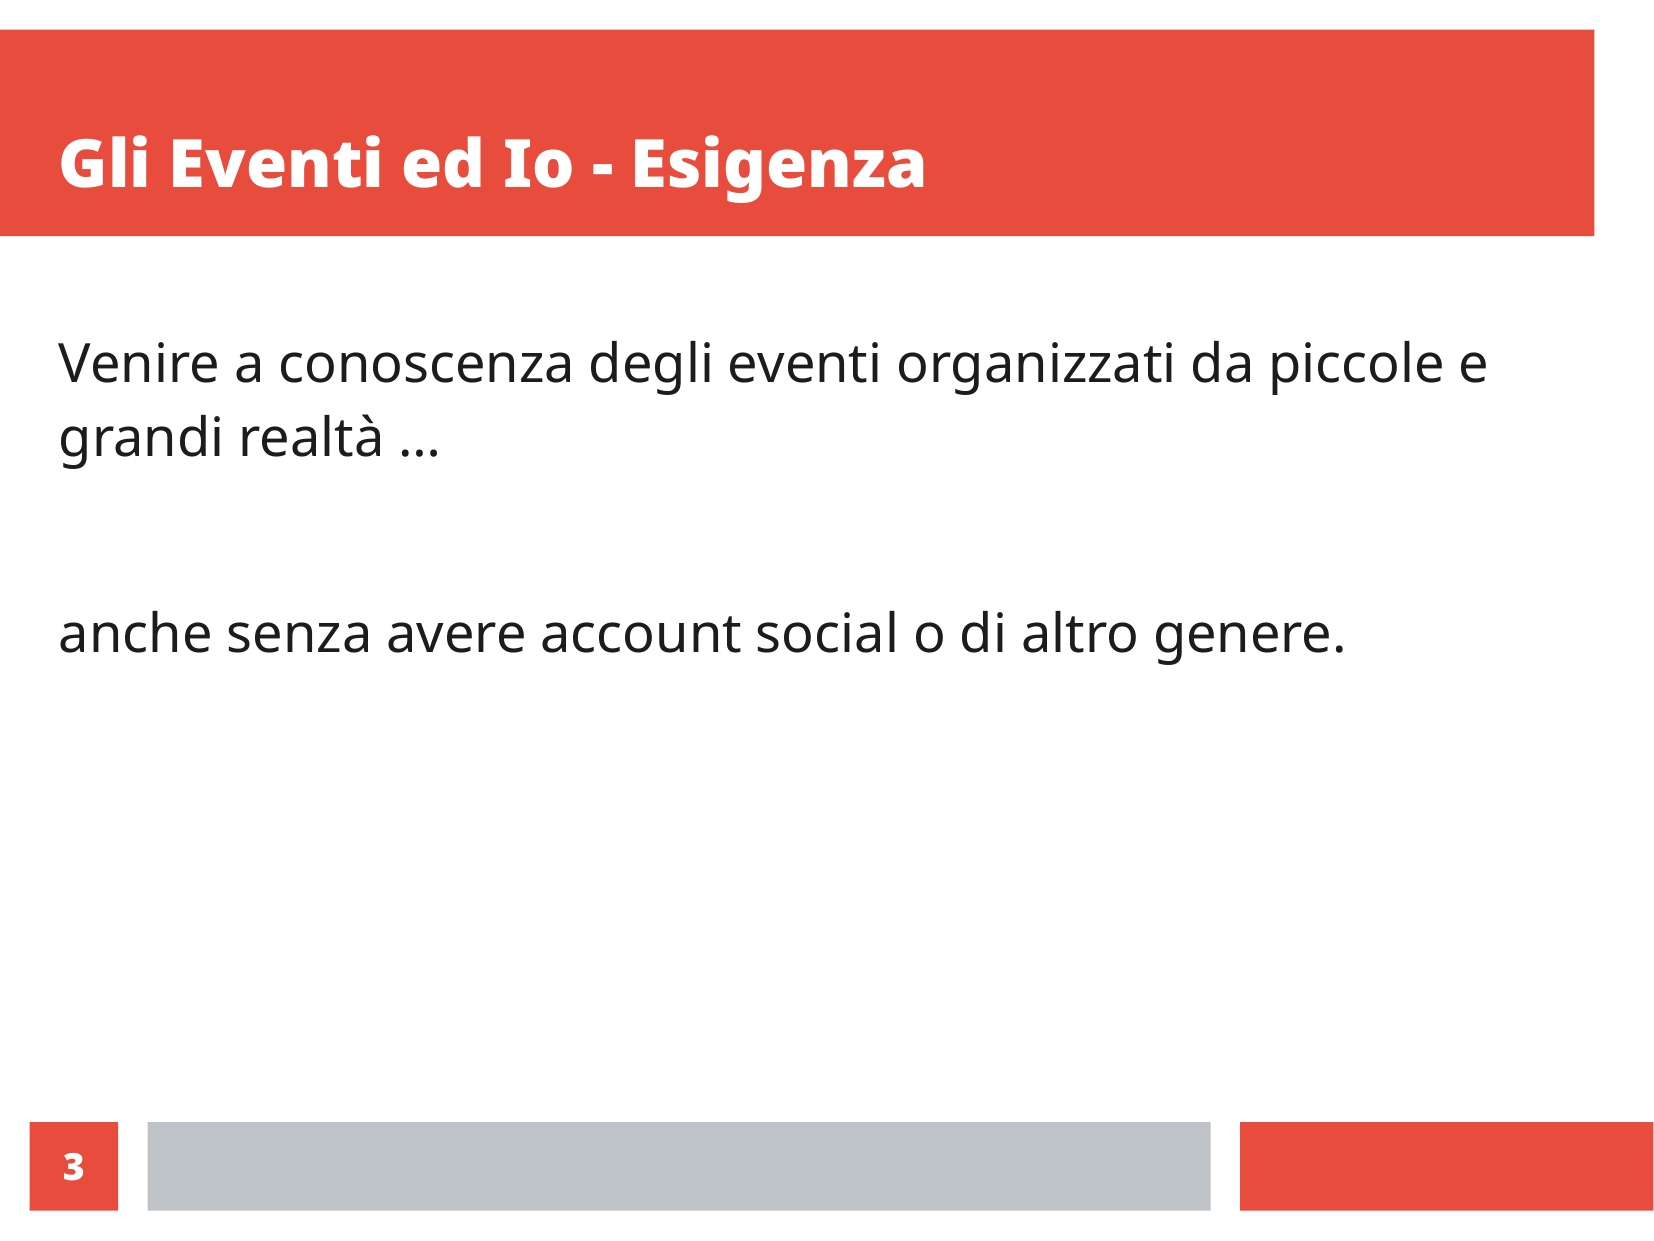

# Gli Eventi ed Io - Esigenza
Venire a conoscenza degli eventi organizzati da piccole e grandi realtà …
anche senza avere account social o di altro genere.
3